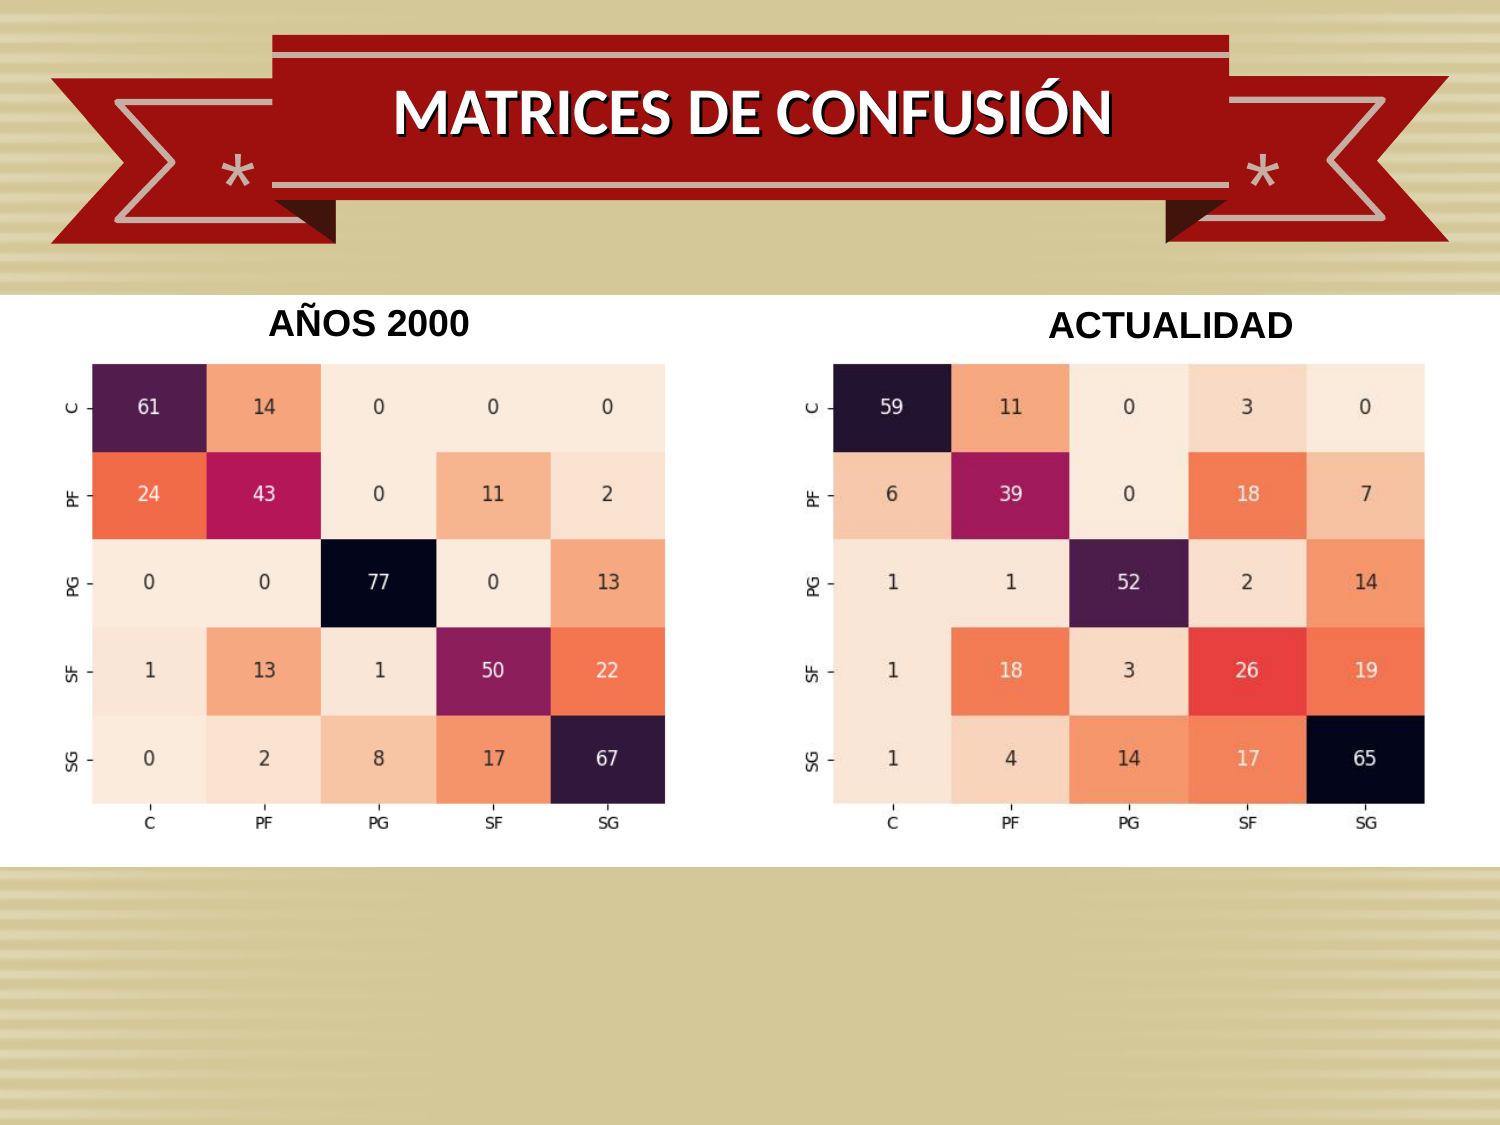

# MATRICES DE CONFUSIÓN
AÑOS 2000
ACTUALIDAD